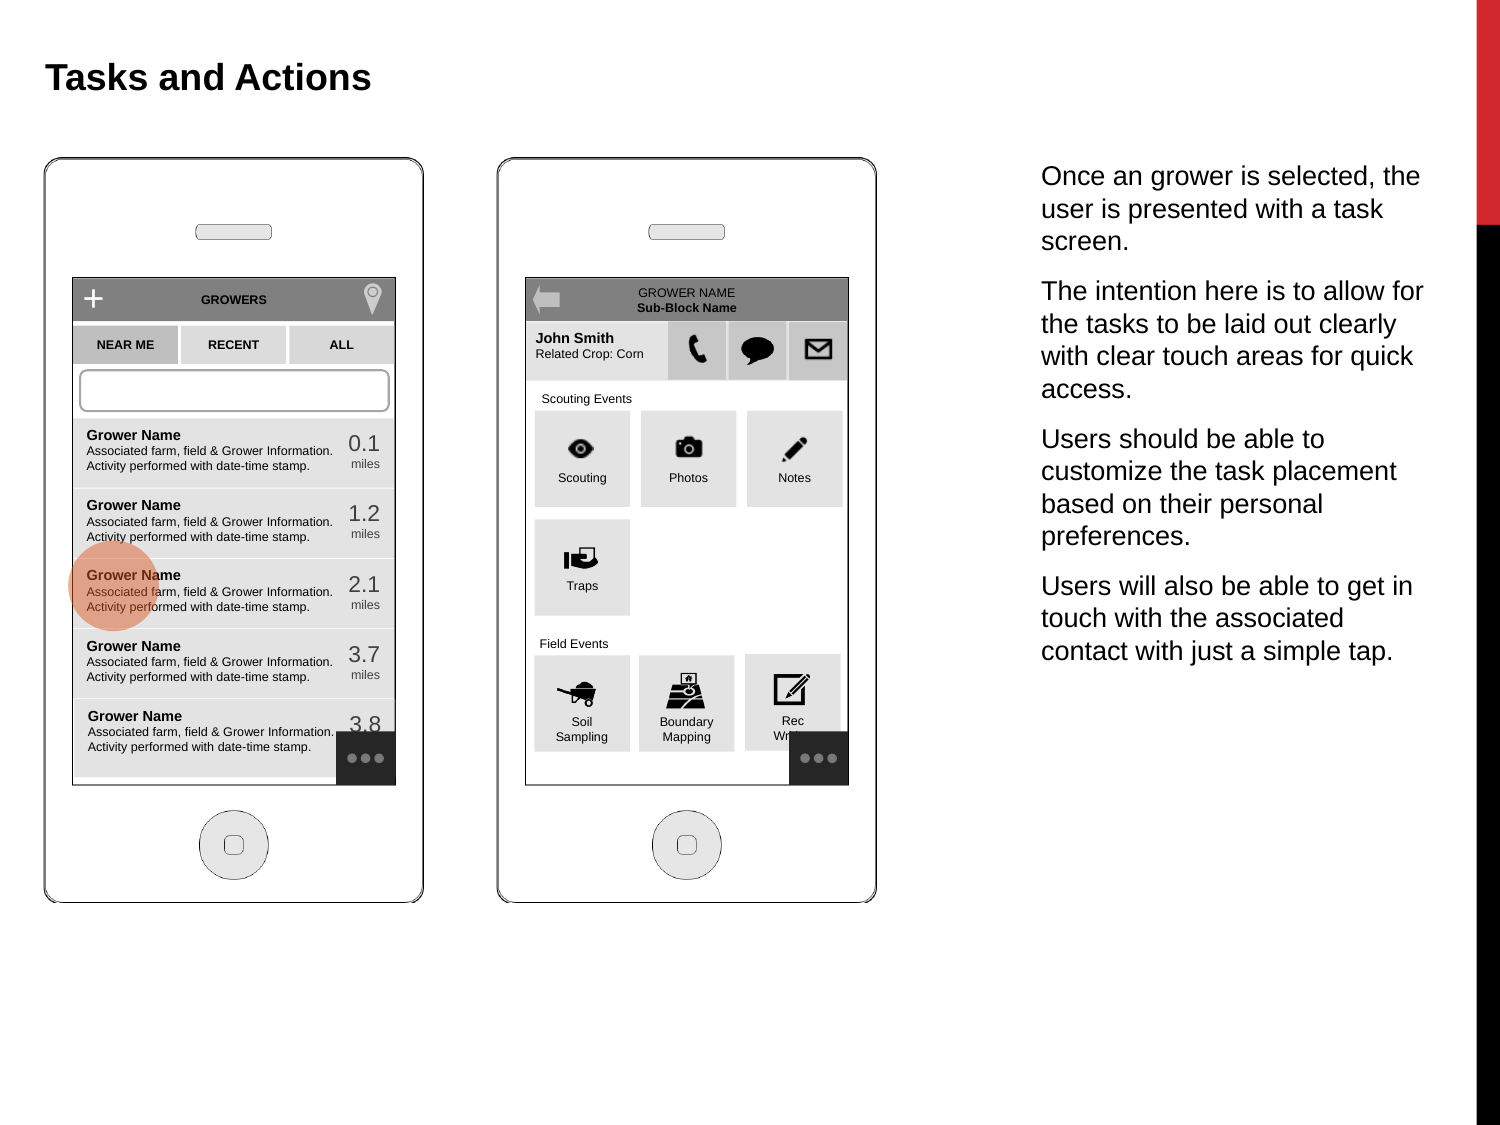

Tasks and Actions
Once an grower is selected, the user is presented with a task screen.
The intention here is to allow for the tasks to be laid out clearly with clear touch areas for quick access.
Users should be able to customize the task placement based on their personal preferences.
Users will also be able to get in touch with the associated contact with just a simple tap.
+
GROWERS
GROWER NAME
Sub-Block Name
John Smith
Related Crop: Corn
Scouting Events
Scouting
Photos
Notes
Traps
Field Events
Rec
Writing
Soil Sampling
Boundary Mapping
NEAR ME
RECENT
ALL
Grower Name
Associated farm, field & Grower Information.
Activity performed with date-time stamp.
0.1
miles
Grower Name
Associated farm, field & Grower Information.
Activity performed with date-time stamp.
1.2
miles
Grower Name
Associated farm, field & Grower Information.
Activity performed with date-time stamp.
2.1
miles
Grower Name
Associated farm, field & Grower Information.
Activity performed with date-time stamp.
3.7
miles
Grower Name
Associated farm, field & Grower Information.
Activity performed with date-time stamp.
3.8
miles